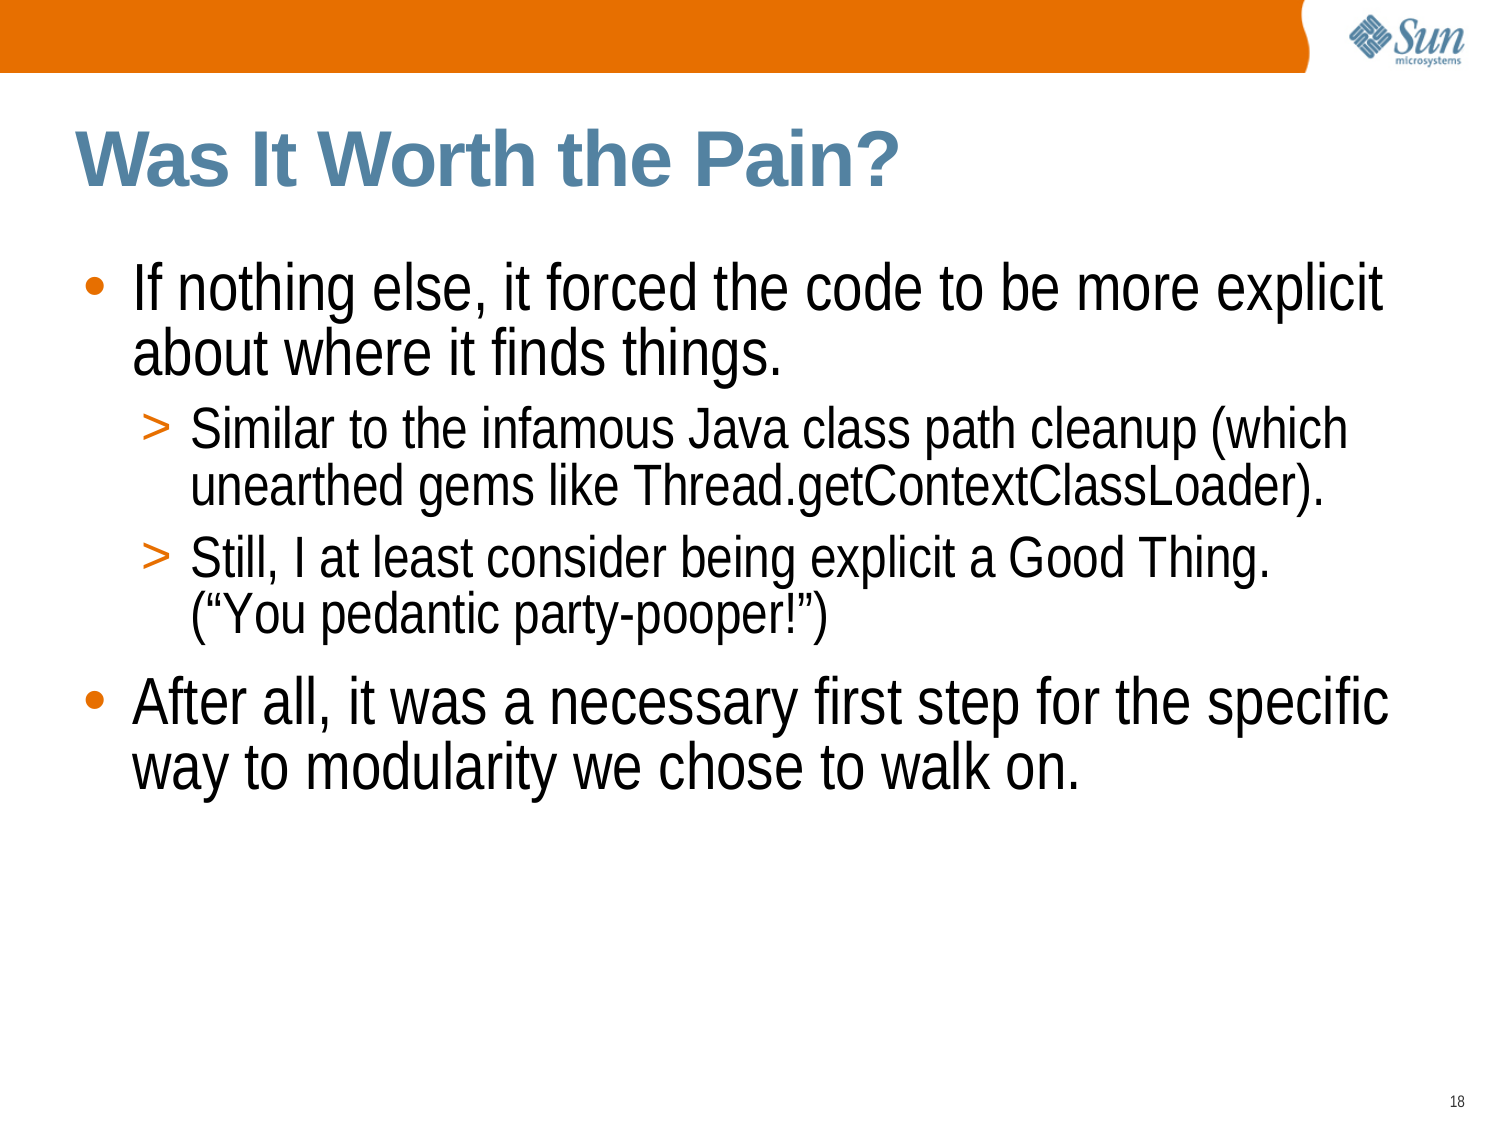

# Was It Worth the Pain?
If nothing else, it forced the code to be more explicit about where it finds things.
Similar to the infamous Java class path cleanup (which unearthed gems like Thread.getContextClassLoader).
Still, I at least consider being explicit a Good Thing. (“You pedantic party-pooper!”)
After all, it was a necessary first step for the specific way to modularity we chose to walk on.